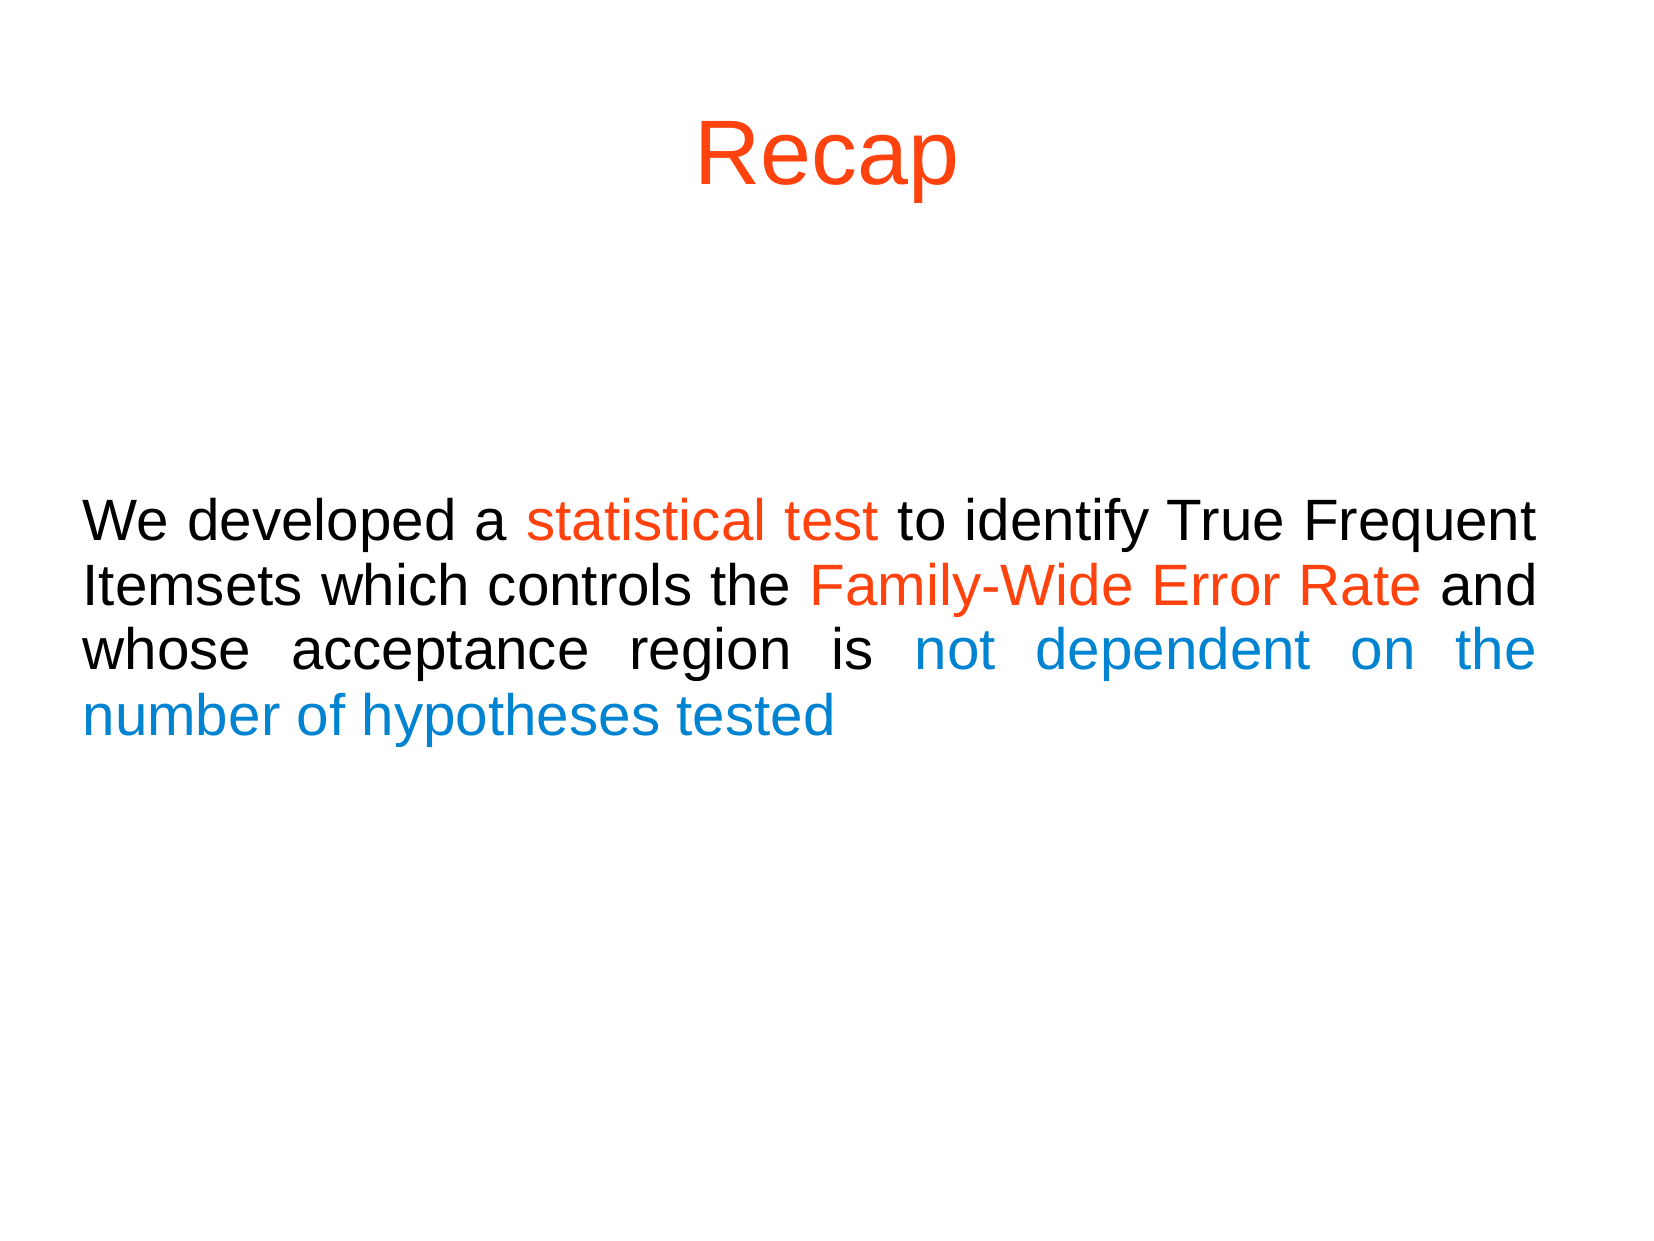

# Recap
We developed a statistical test to identify True Frequent Itemsets which controls the Family-Wide Error Rate and whose acceptance region is not dependent on the number of hypotheses tested